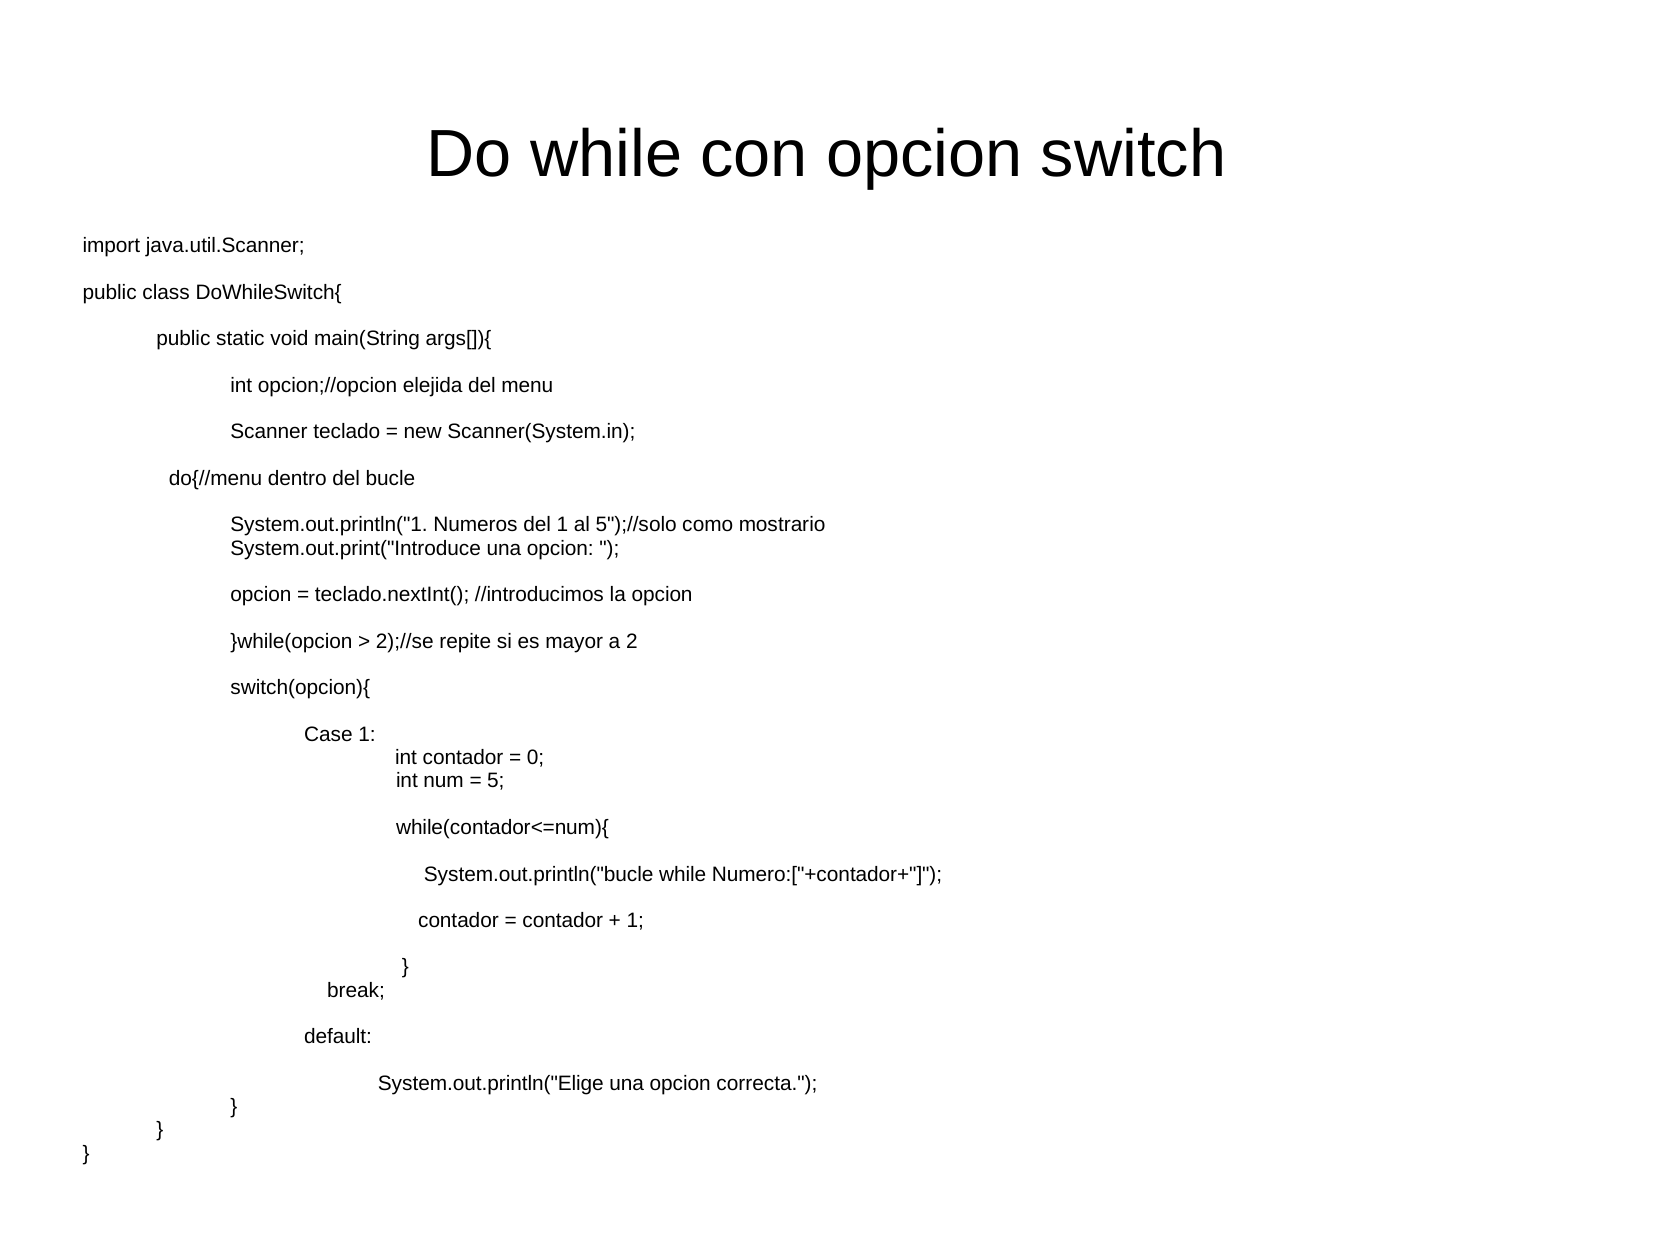

# Do while con opcion switch
import java.util.Scanner;
public class DoWhileSwitch{
	public static void main(String args[]){
		int opcion;//opcion elejida del menu
		Scanner teclado = new Scanner(System.in);
 do{//menu dentro del bucle
		System.out.println("1. Numeros del 1 al 5");//solo como mostrario
		System.out.print("Introduce una opcion: ");
		opcion = teclado.nextInt(); //introducimos la opcion
		}while(opcion > 2);//se repite si es mayor a 2
		switch(opcion){
			Case 1:
				 int contador = 0;
			 int num = 5;
			 while(contador<=num){
				 System.out.println("bucle while Numero:["+contador+"]");
				 contador = contador + 1;
			 }
			 break;
			default:
				System.out.println("Elige una opcion correcta.");
		}
	}
}